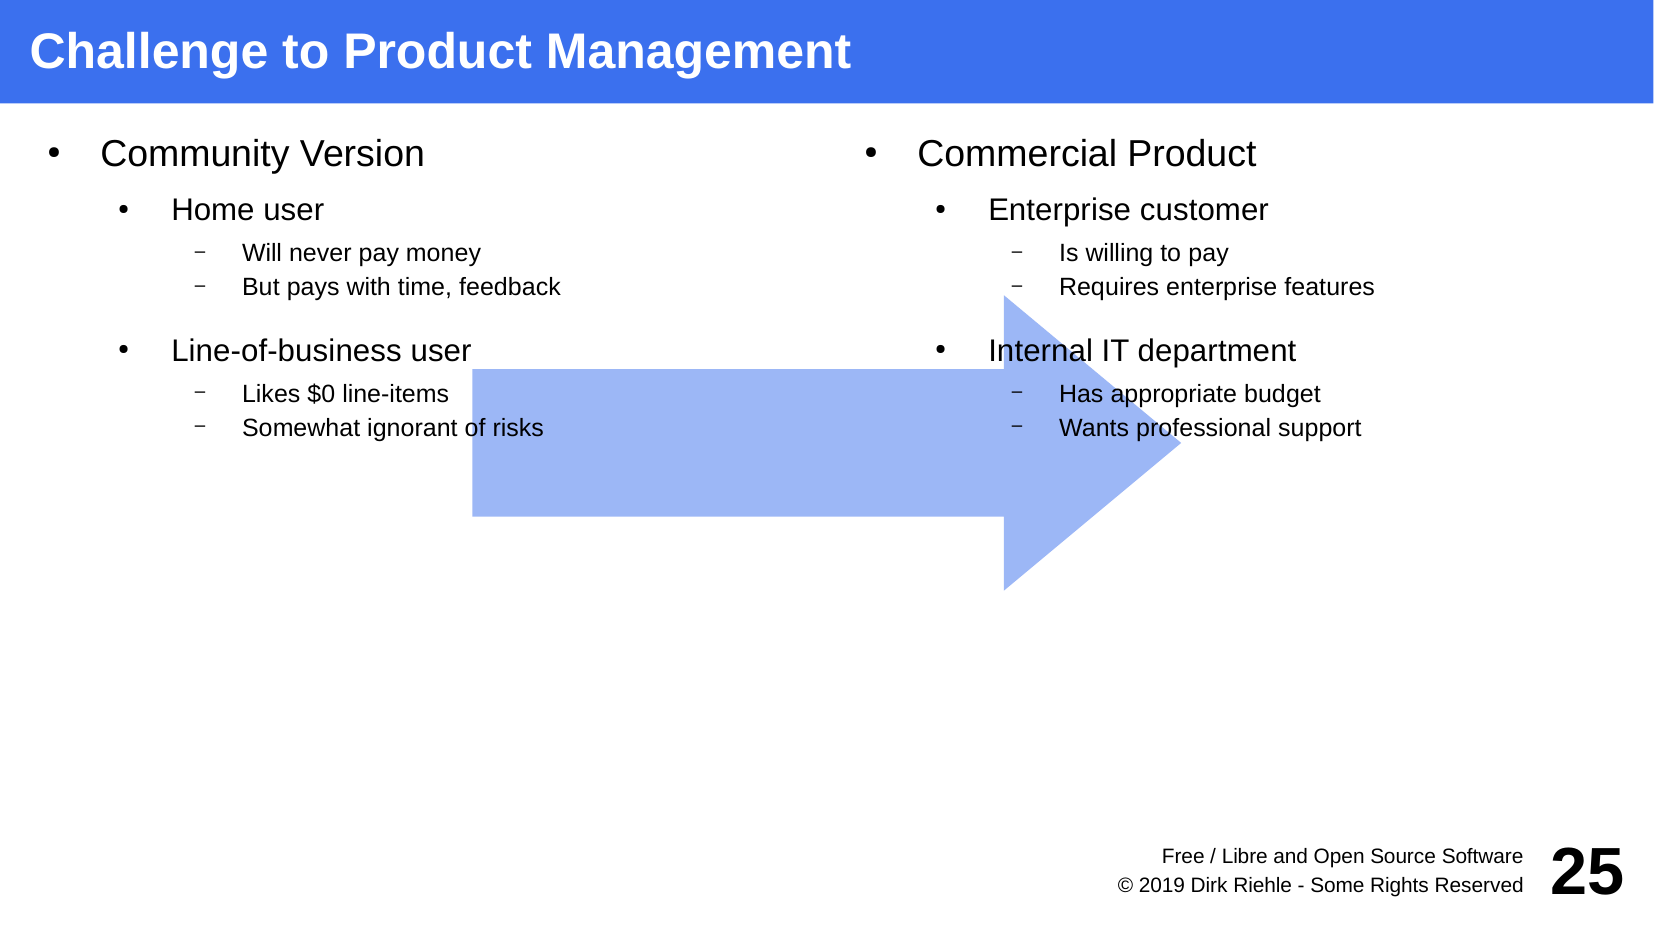

# Challenge to Product Management
Community Version
Home user
Will never pay money
But pays with time, feedback
Line-of-business user
Likes $0 line-items
Somewhat ignorant of risks
Commercial Product
Enterprise customer
Is willing to pay
Requires enterprise features
Internal IT department
Has appropriate budget
Wants professional support
Free / Libre and Open Source Software
25
© 2019 Dirk Riehle - Some Rights Reserved